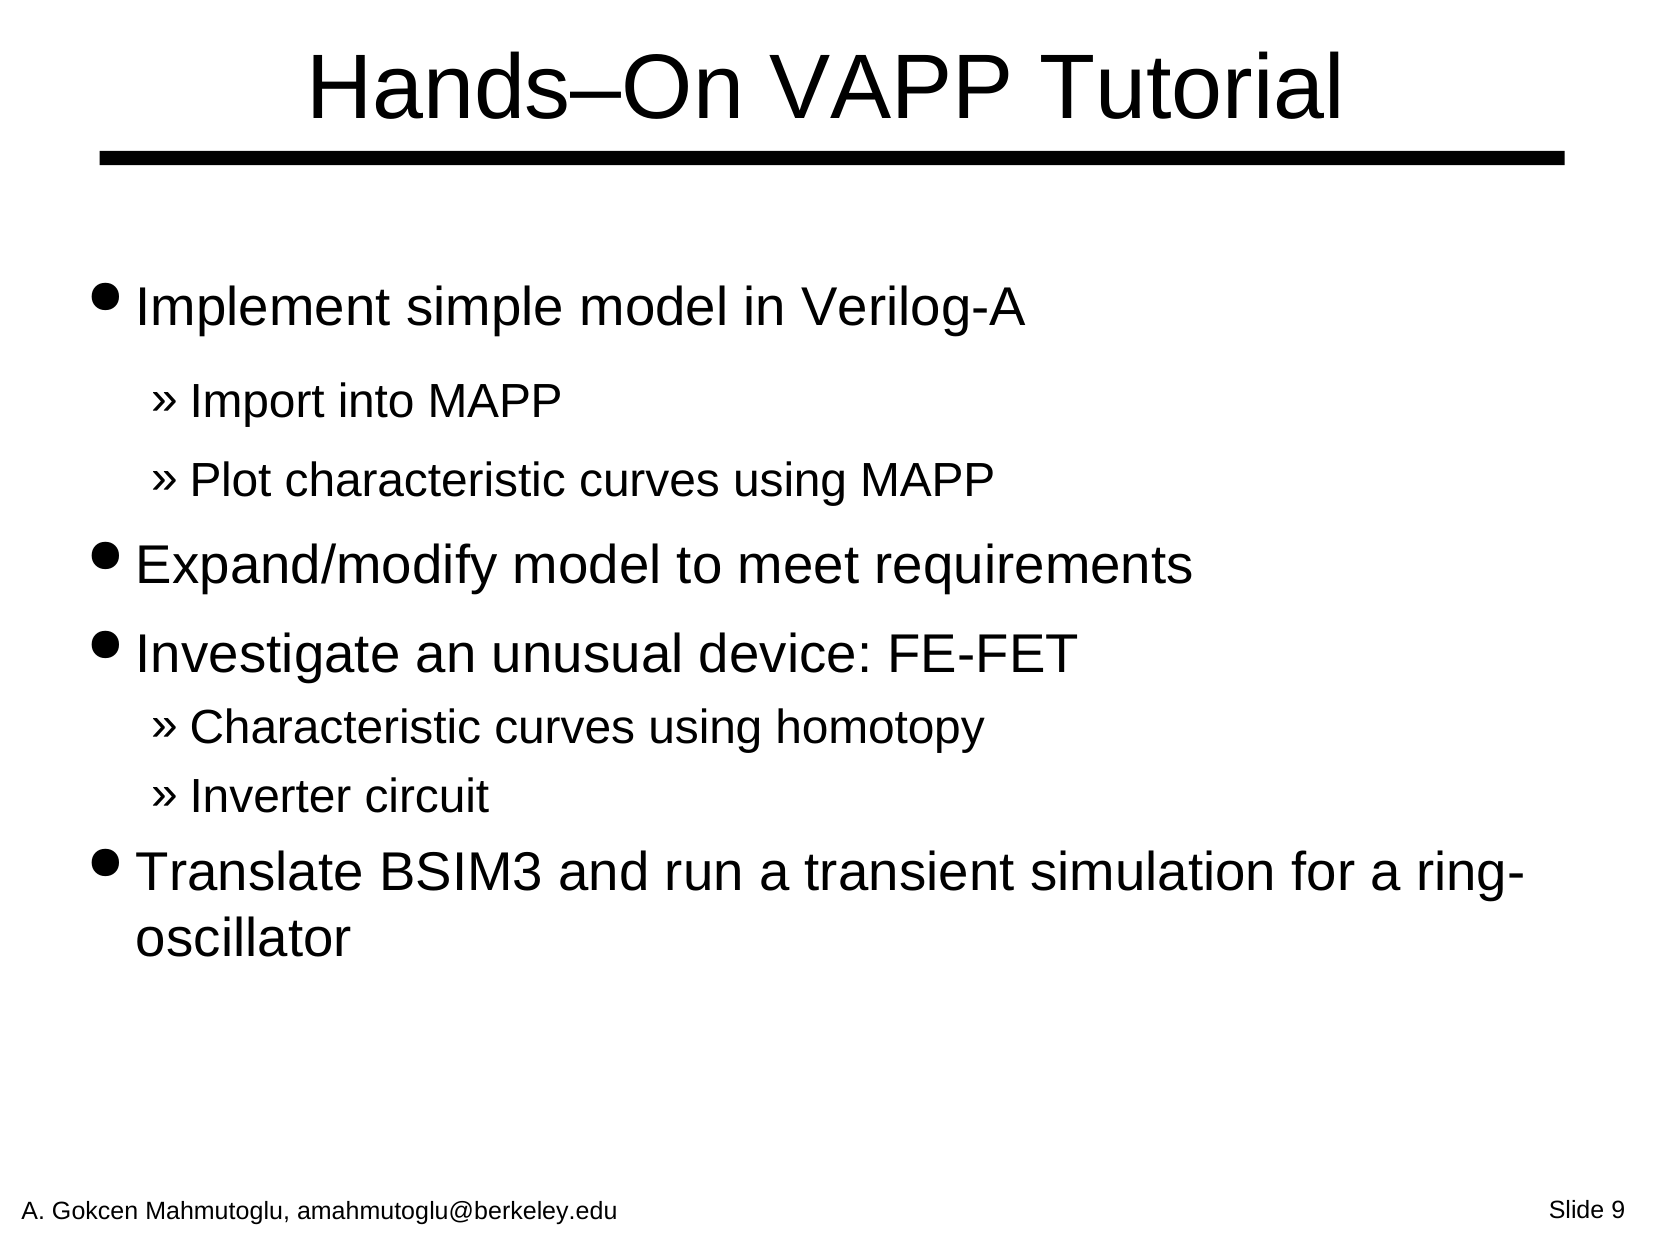

# Hands–On VAPP Tutorial
Implement simple model in Verilog-A
Import into MAPP
Plot characteristic curves using MAPP
Expand/modify model to meet requirements
Investigate an unusual device: FE-FET
Characteristic curves using homotopy
Inverter circuit
Translate BSIM3 and run a transient simulation for a ring-oscillator